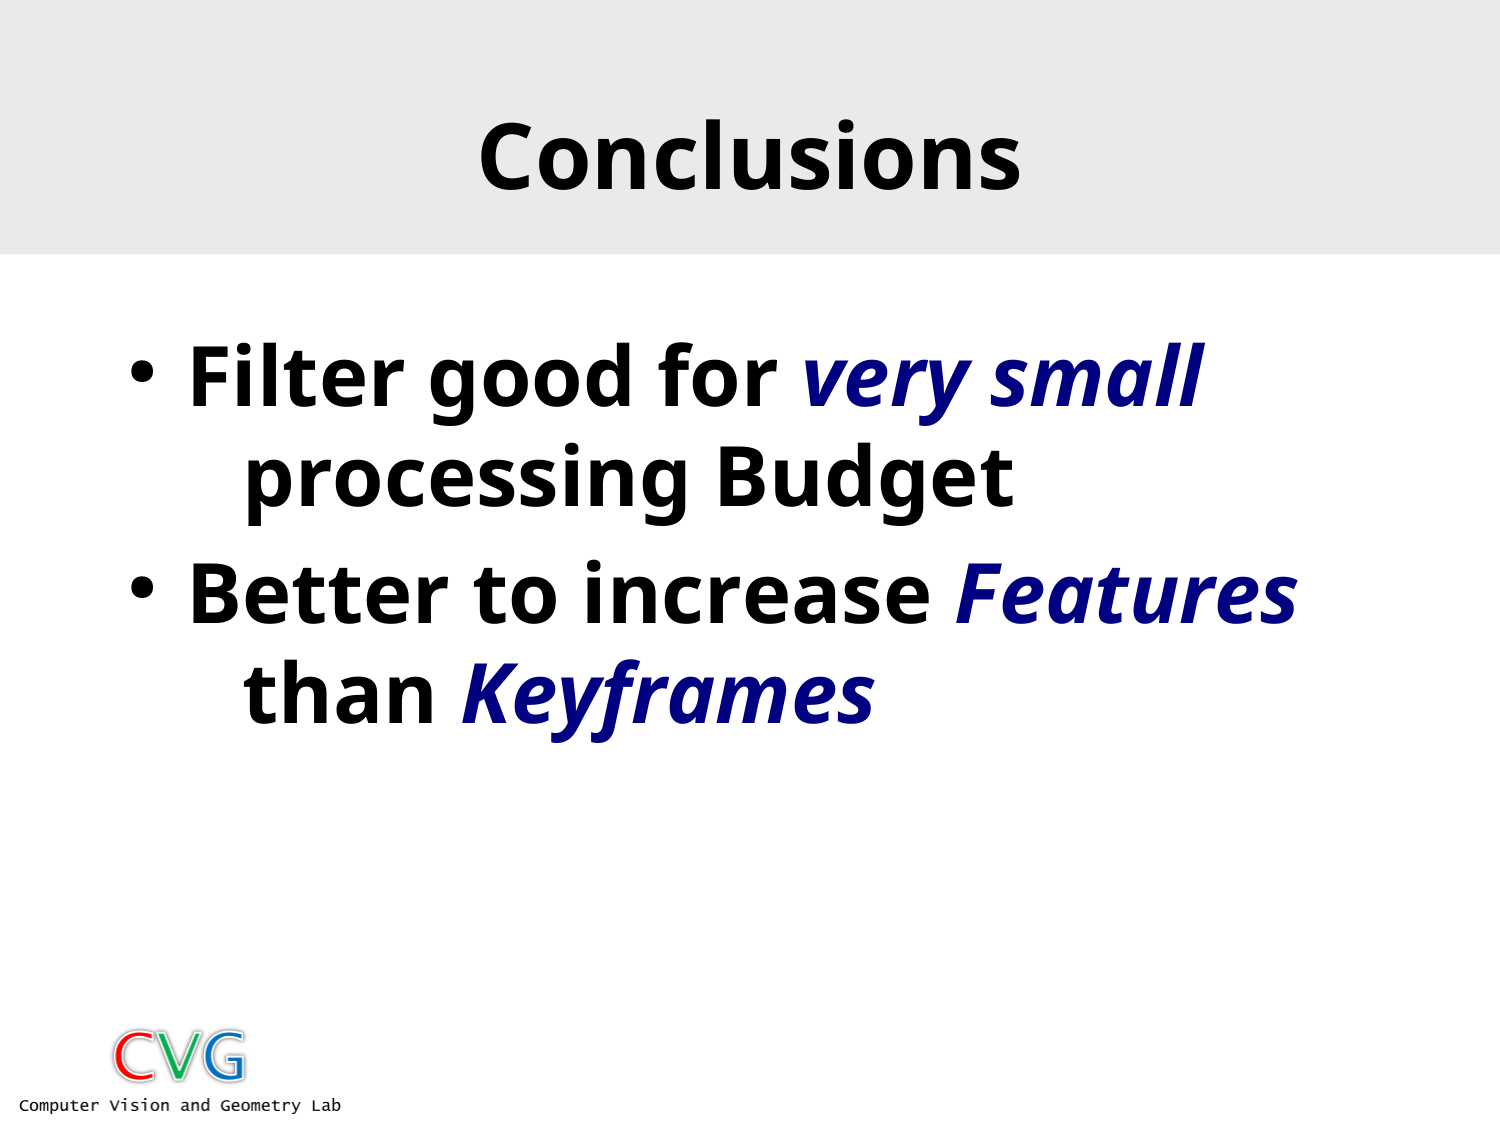

# Conclusions
Filter good for very small processing Budget
Better to increase Features than Keyframes